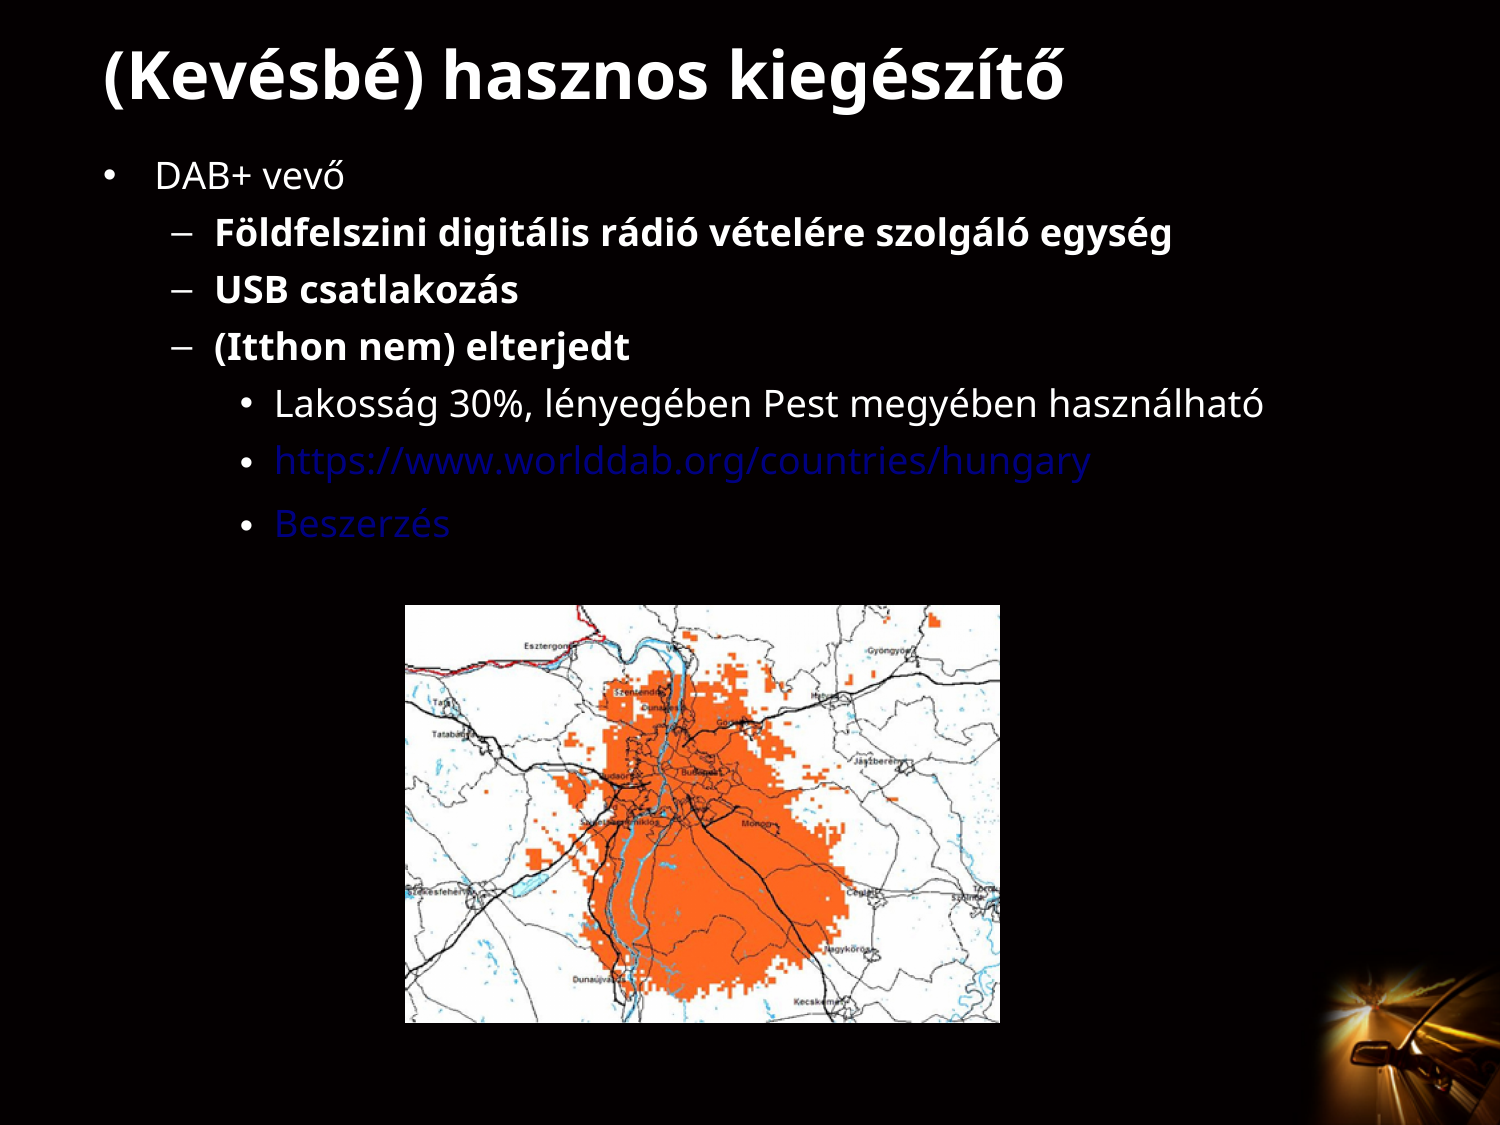

# (Kevésbé) hasznos kiegészítő
DAB+ vevő
Földfelszini digitális rádió vételére szolgáló egység
USB csatlakozás
(Itthon nem) elterjedt
Lakosság 30%, lényegében Pest megyében használható
https://www.worlddab.org/countries/hungary
Beszerzés